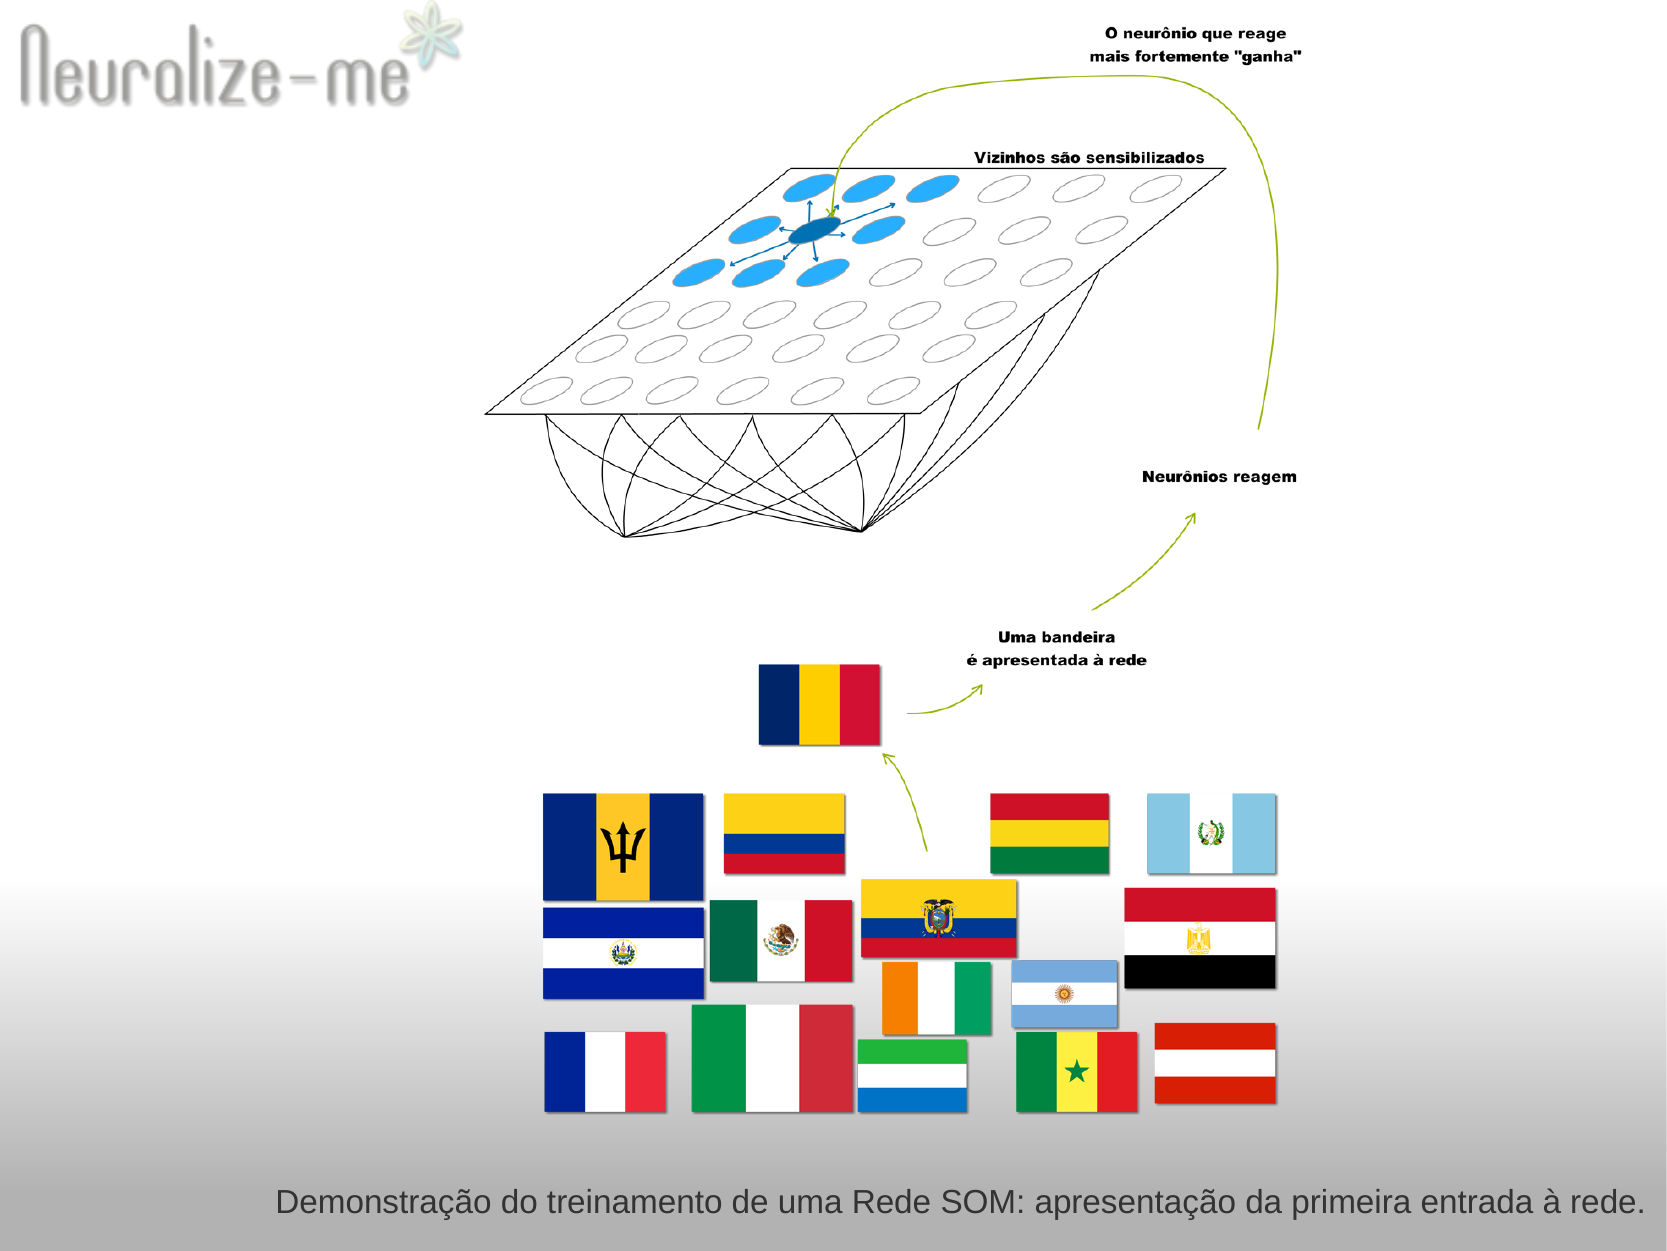

Demonstração do treinamento de uma Rede SOM: apresentação da primeira entrada à rede.